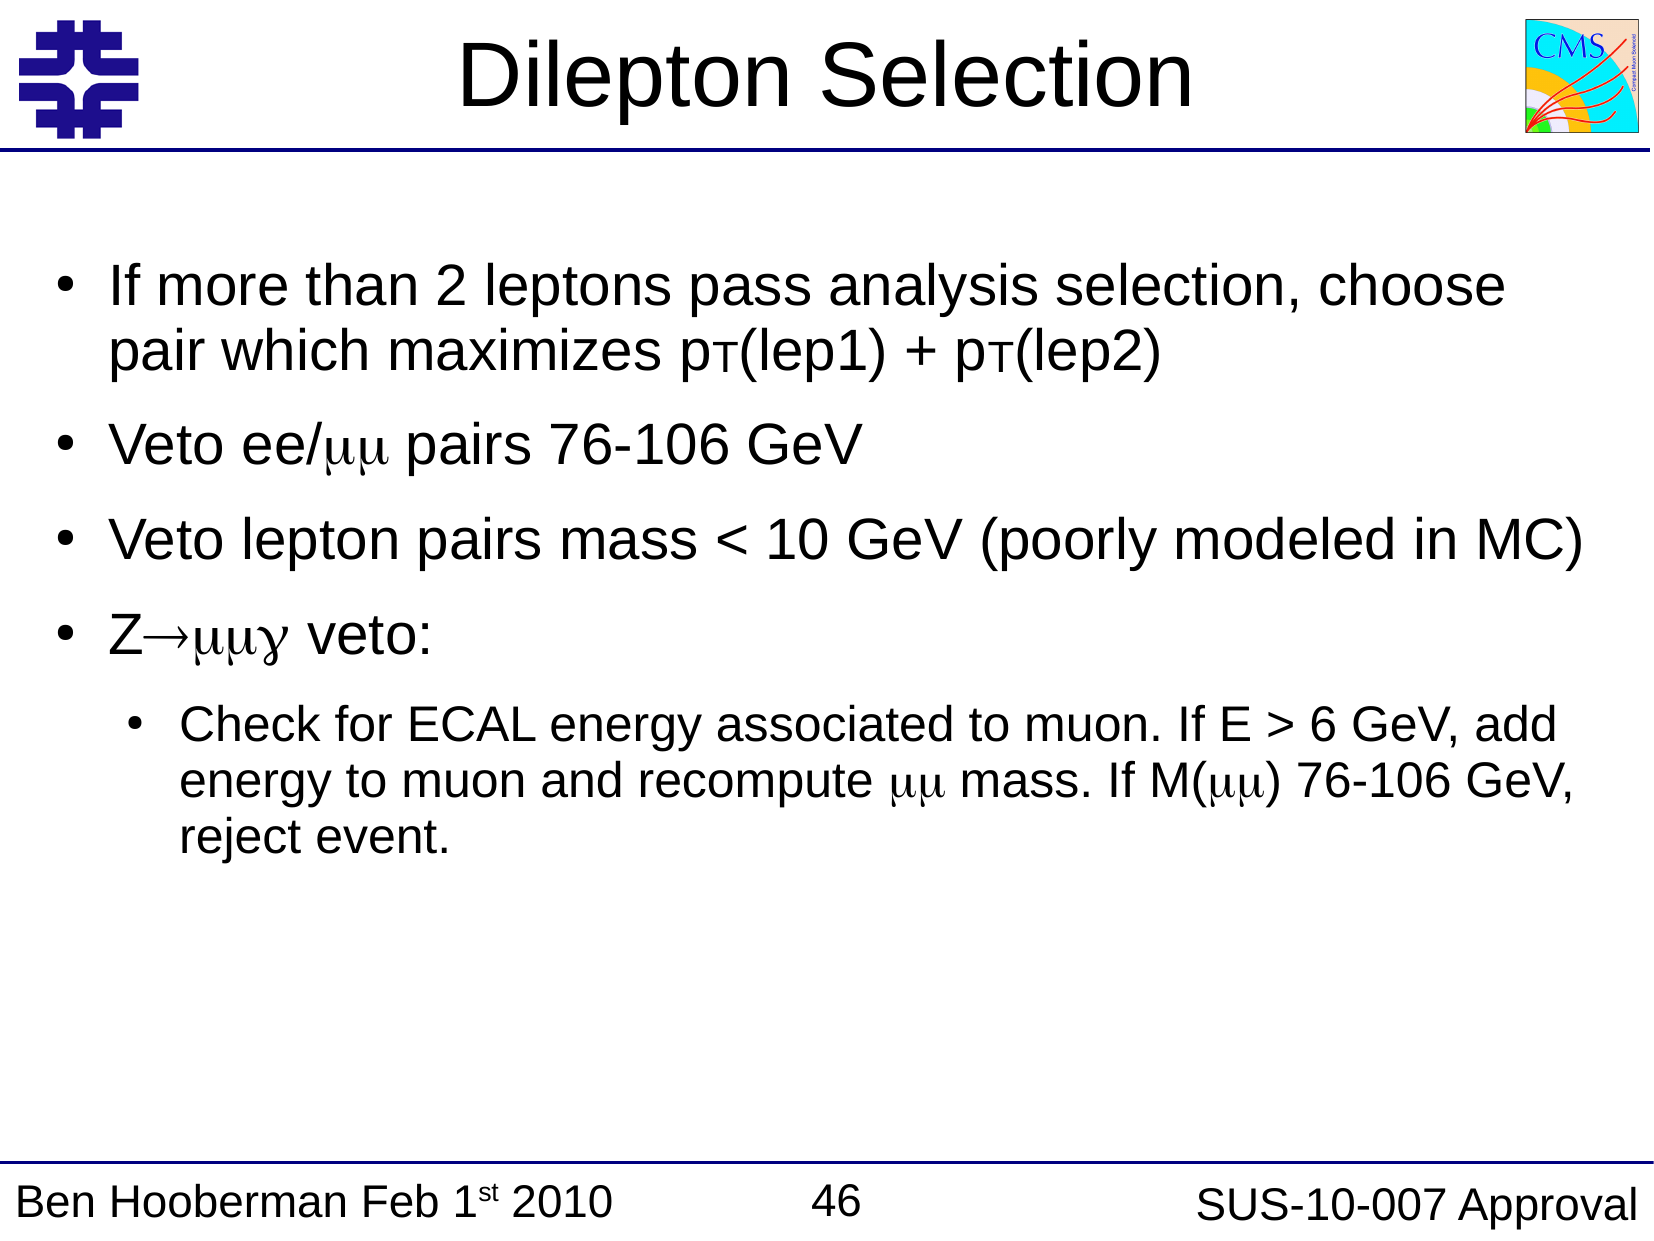

# Dilepton Selection
If more than 2 leptons pass analysis selection, choose pair which maximizes pT(lep1) + pT(lep2)
Veto ee/mm pairs 76-106 GeV
Veto lepton pairs mass < 10 GeV (poorly modeled in MC)
Zmmg veto:
Check for ECAL energy associated to muon. If E > 6 GeV, add energy to muon and recompute mm mass. If M(mm) 76-106 GeV, reject event.
46